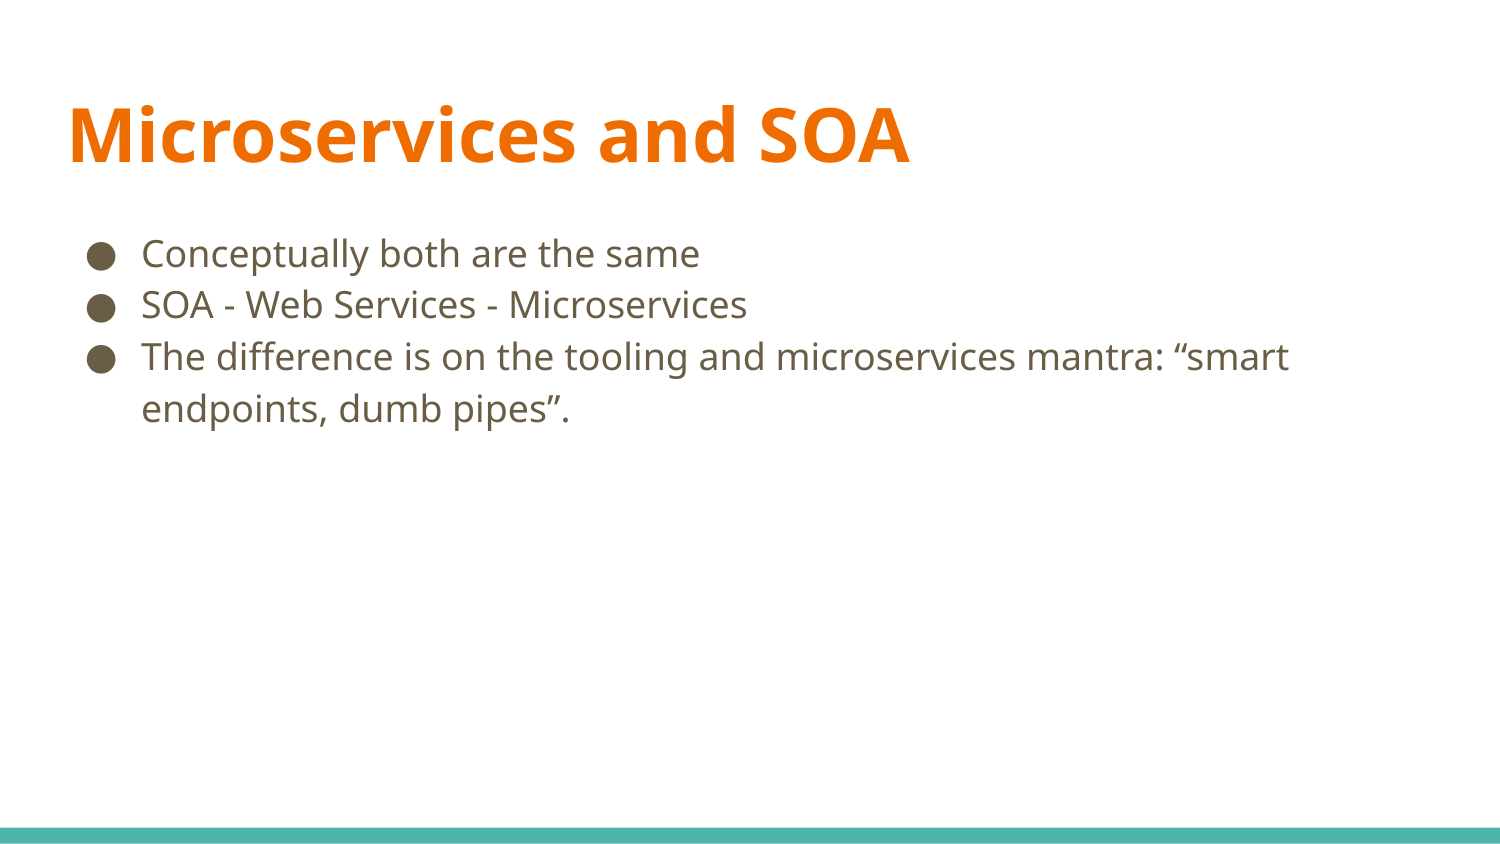

# Microservices and SOA
Conceptually both are the same
SOA - Web Services - Microservices
The difference is on the tooling and microservices mantra: “smart endpoints, dumb pipes”.